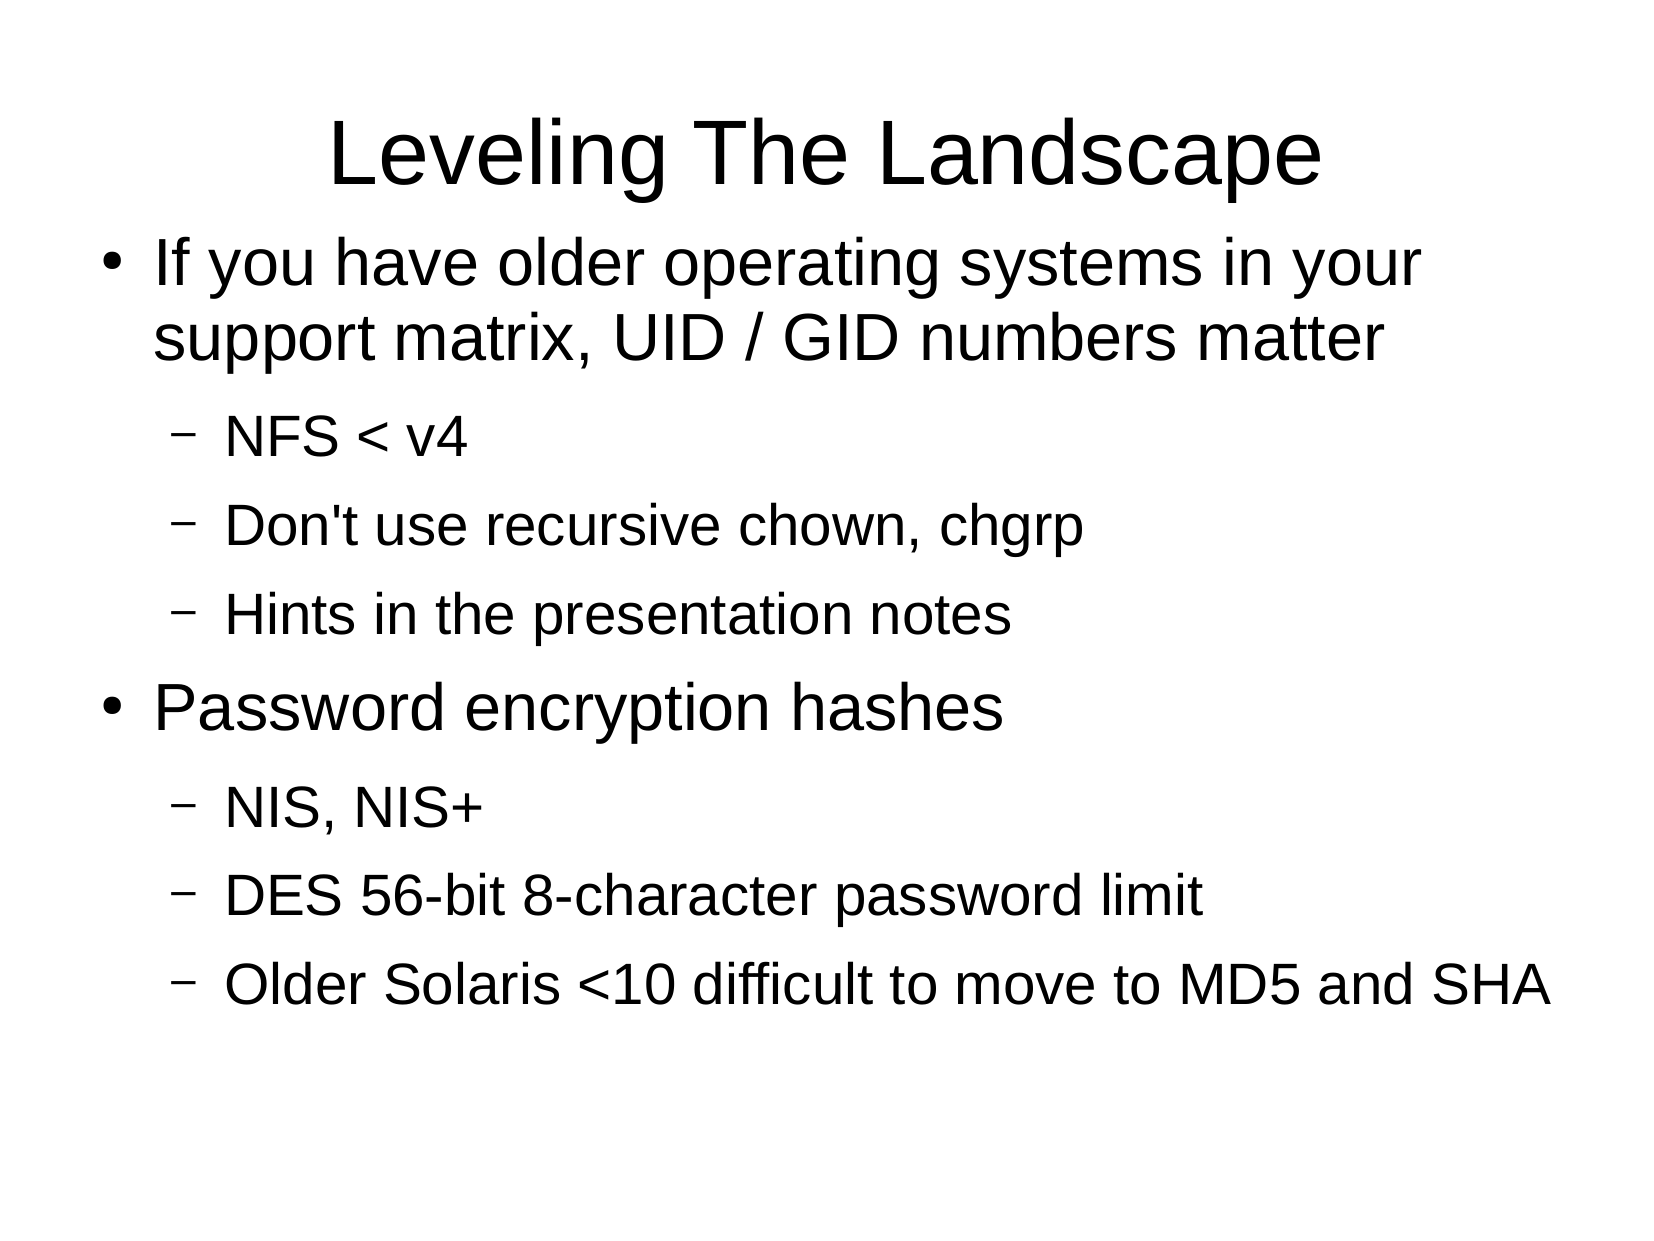

# Leveling The Landscape
If you have older operating systems in your support matrix, UID / GID numbers matter
NFS < v4
Don't use recursive chown, chgrp
Hints in the presentation notes
Password encryption hashes
NIS, NIS+
DES 56-bit 8-character password limit
Older Solaris <10 difficult to move to MD5 and SHA